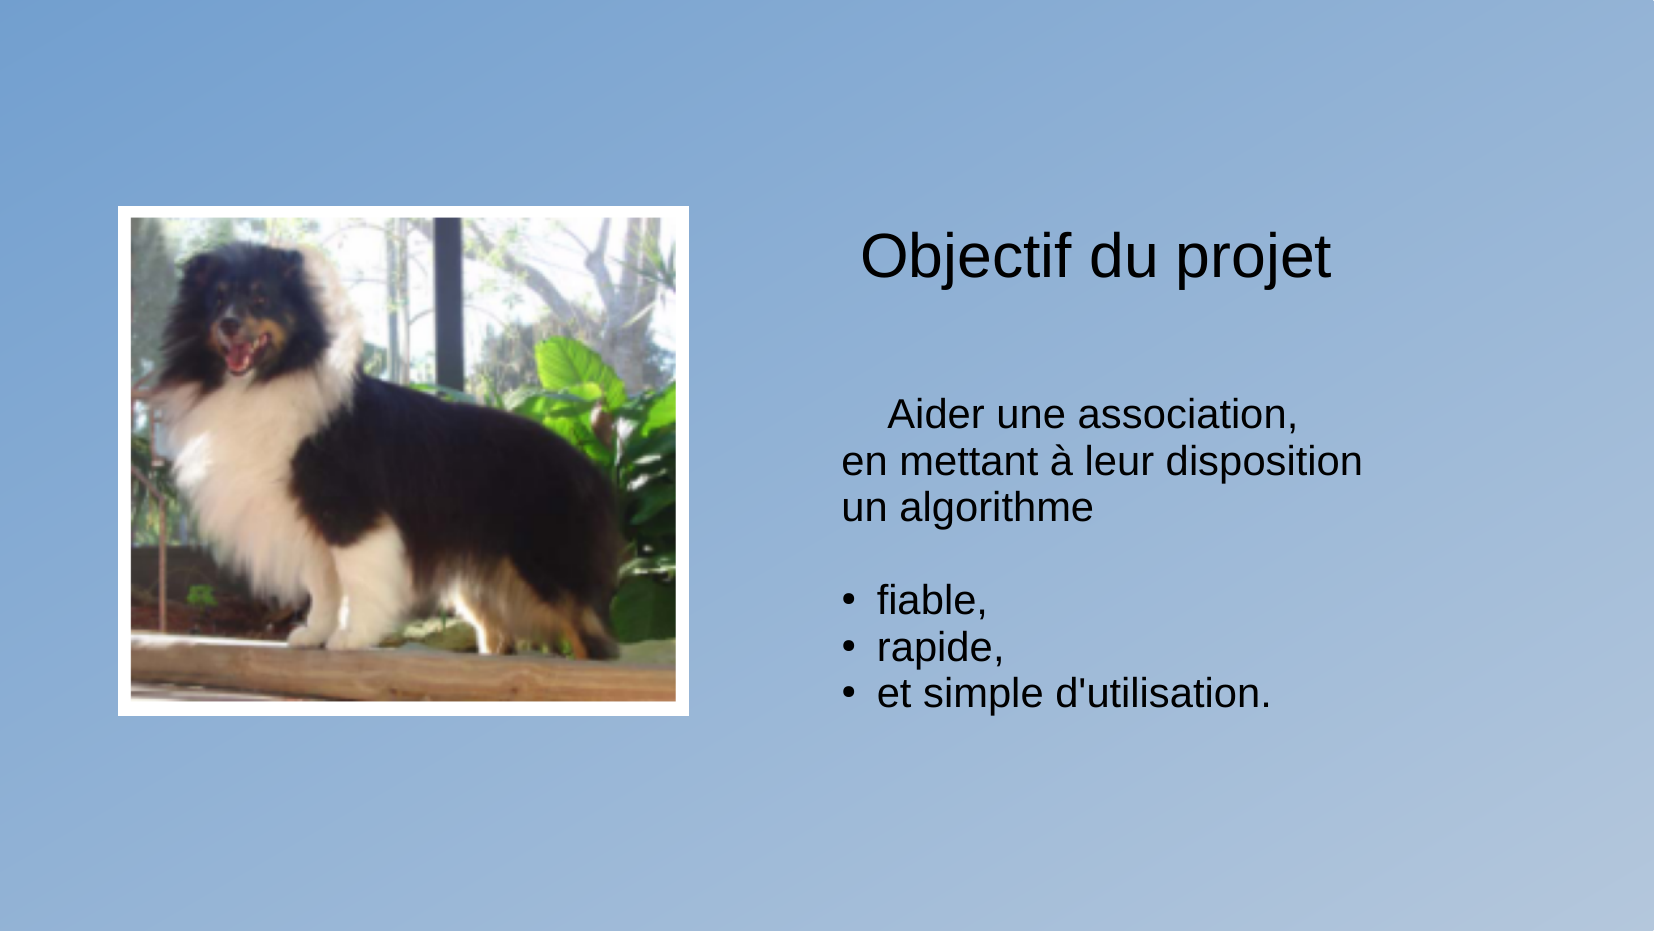

# Objectif du projet
 Aider une association,
en mettant à leur disposition
un algorithme
fiable,
rapide,
et simple d'utilisation.